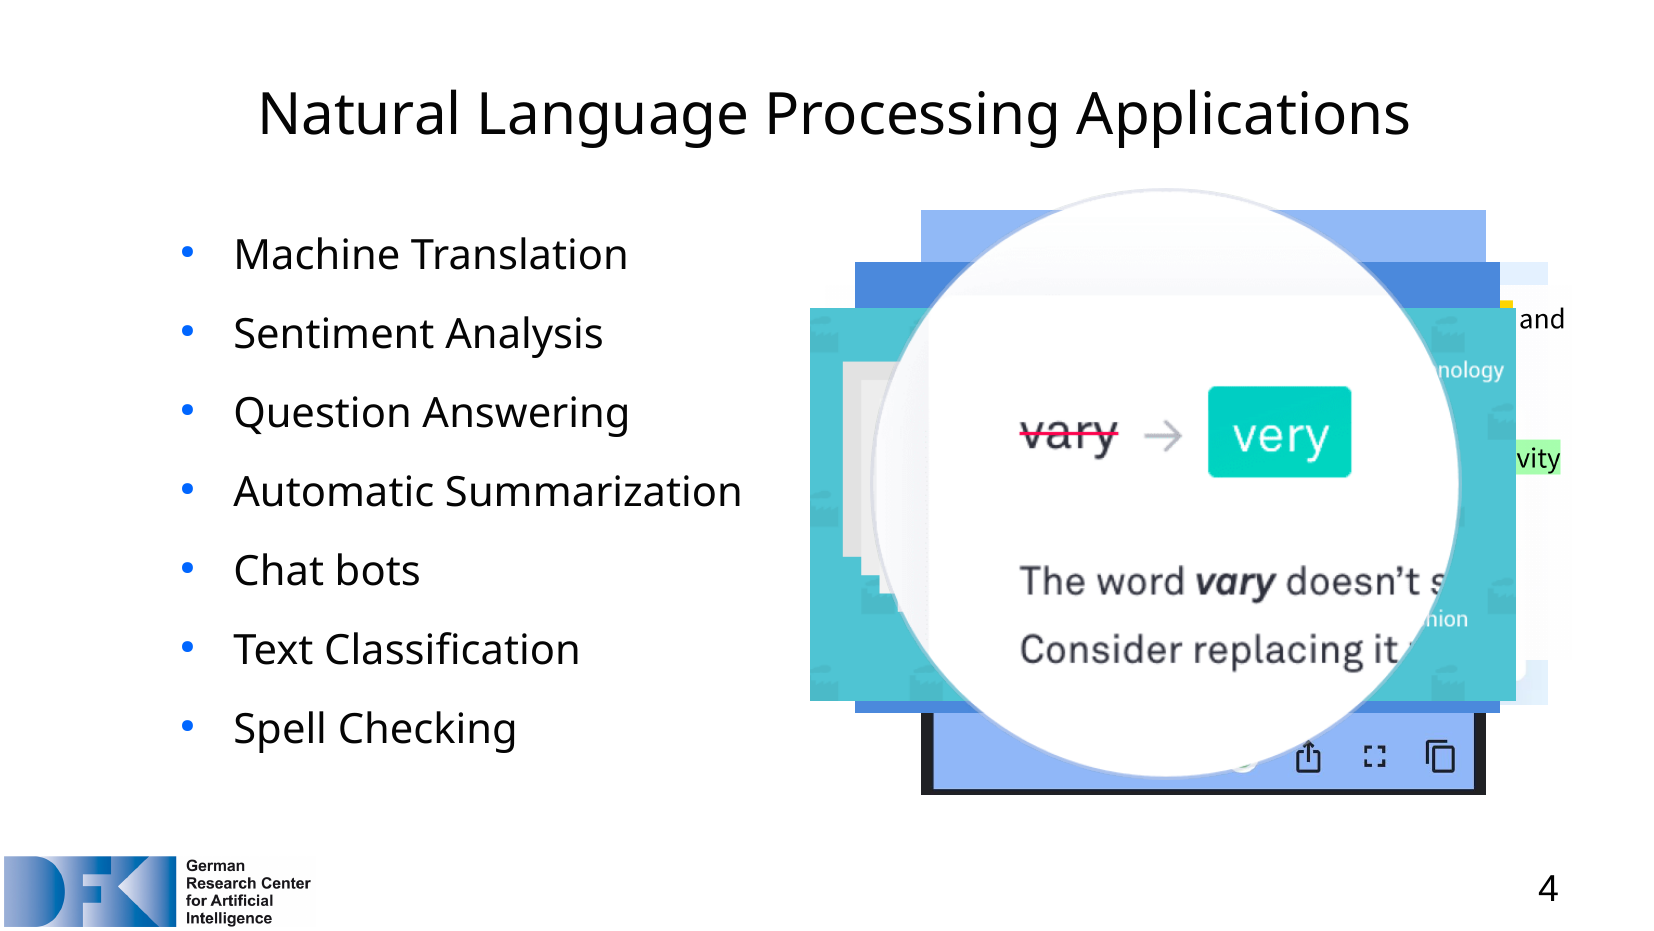

# Natural Language Processing Applications
Machine Translation
Sentiment Analysis
Question Answering
Automatic Summarization
Chat bots
Text Classification
Spell Checking